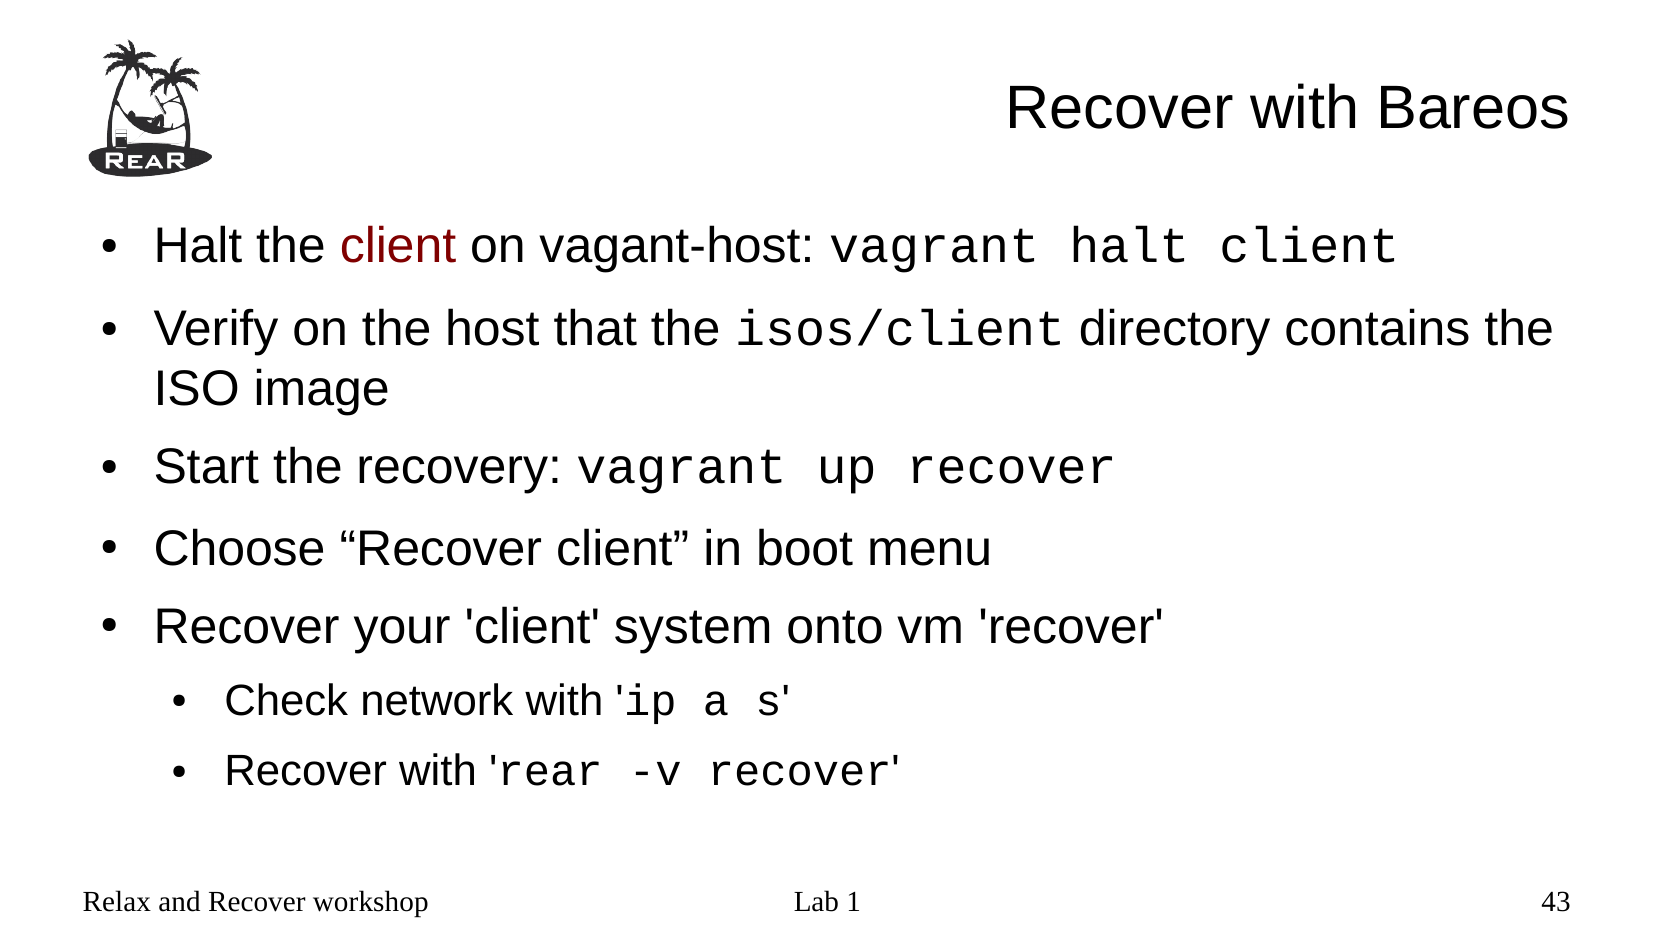

# Recover with Bareos
Halt the client on vagant-host: vagrant halt client
Verify on the host that the isos/client directory contains the ISO image
Start the recovery: vagrant up recover
Choose “Recover client” in boot menu
Recover your 'client' system onto vm 'recover'
Check network with 'ip a s'
Recover with 'rear -v recover'
Relax and Recover workshop
Lab 1
43